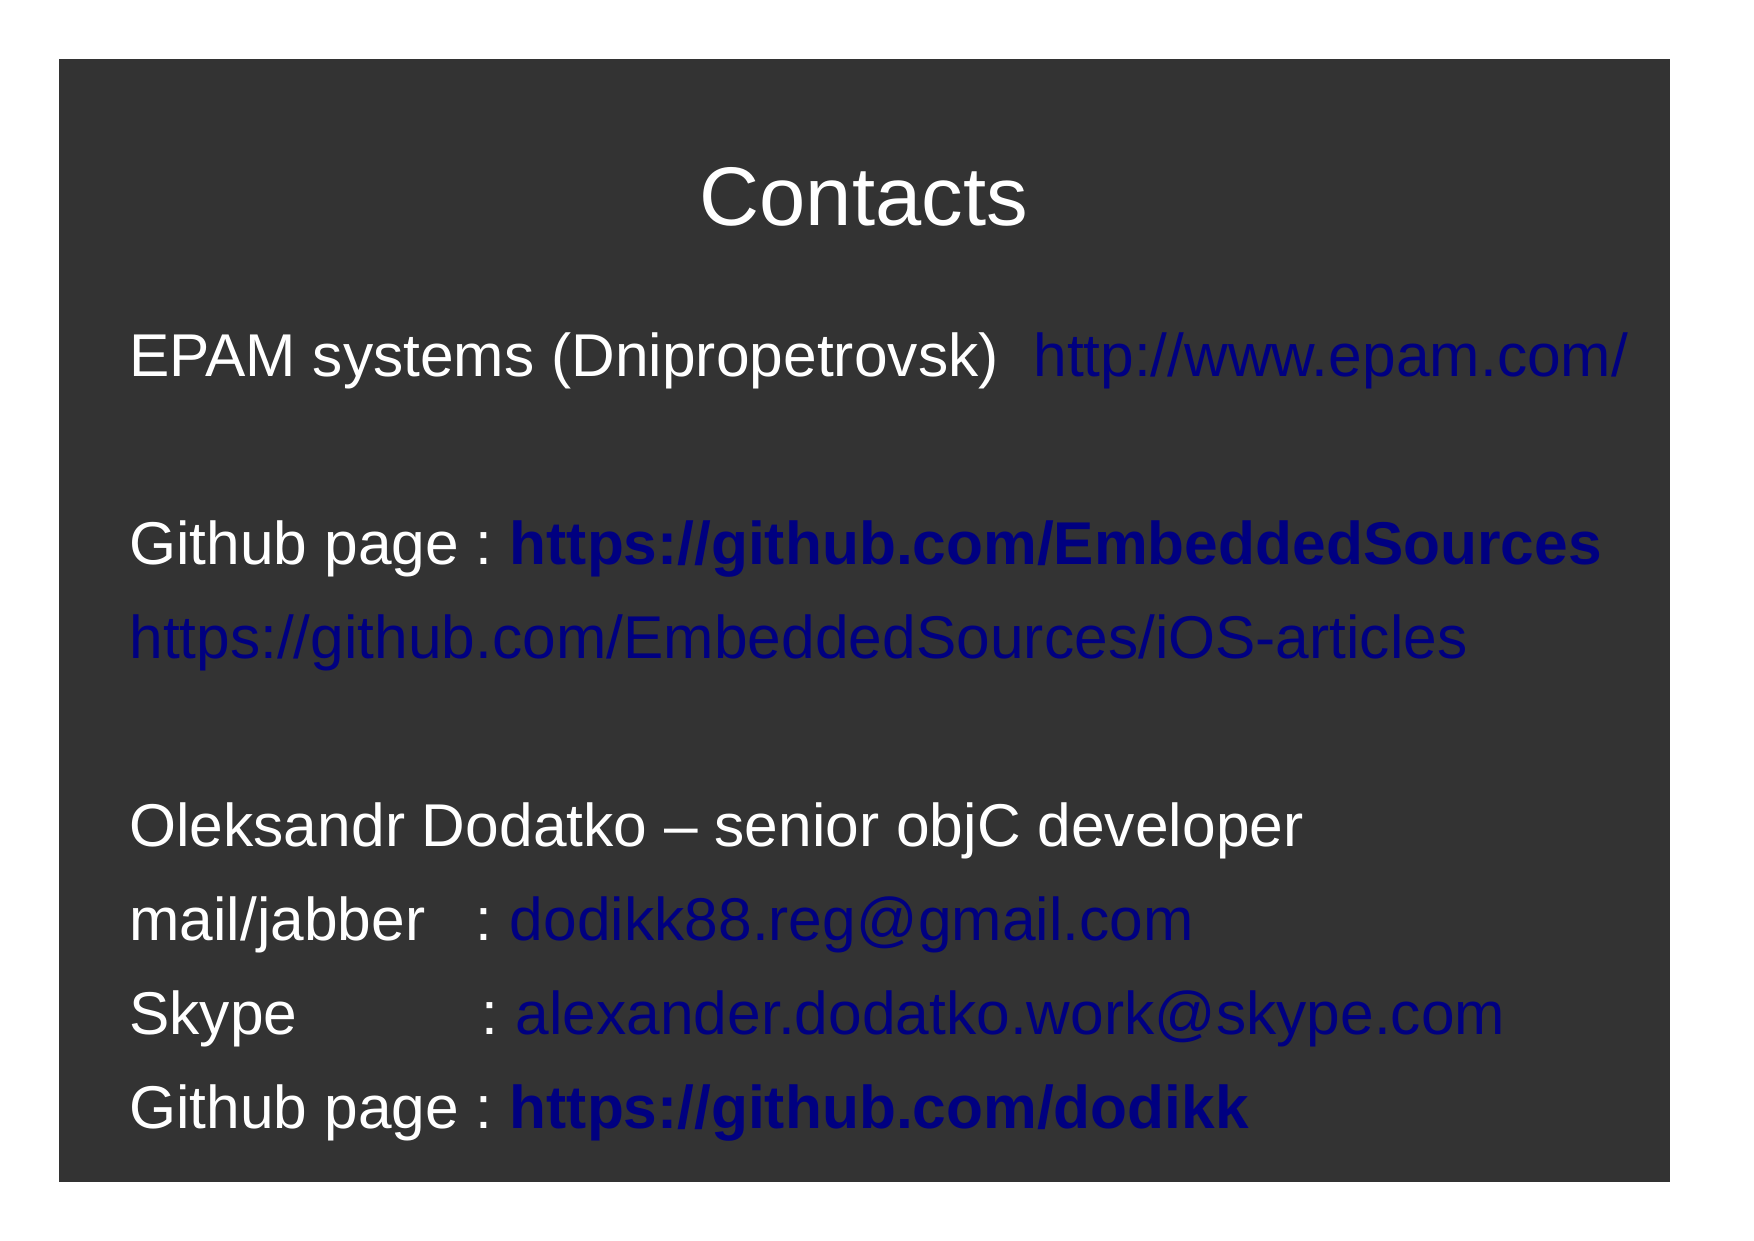

# Contacts
EPAM systems (Dnipropetrovsk) http://www.epam.com/
Github page : https://github.com/EmbeddedSources
https://github.com/EmbeddedSources/iOS-articles
Oleksandr Dodatko – senior objC developer
mail/jabber : dodikk88.reg@gmail.com
Skype : alexander.dodatko.work@skype.com
Github page : https://github.com/dodikk